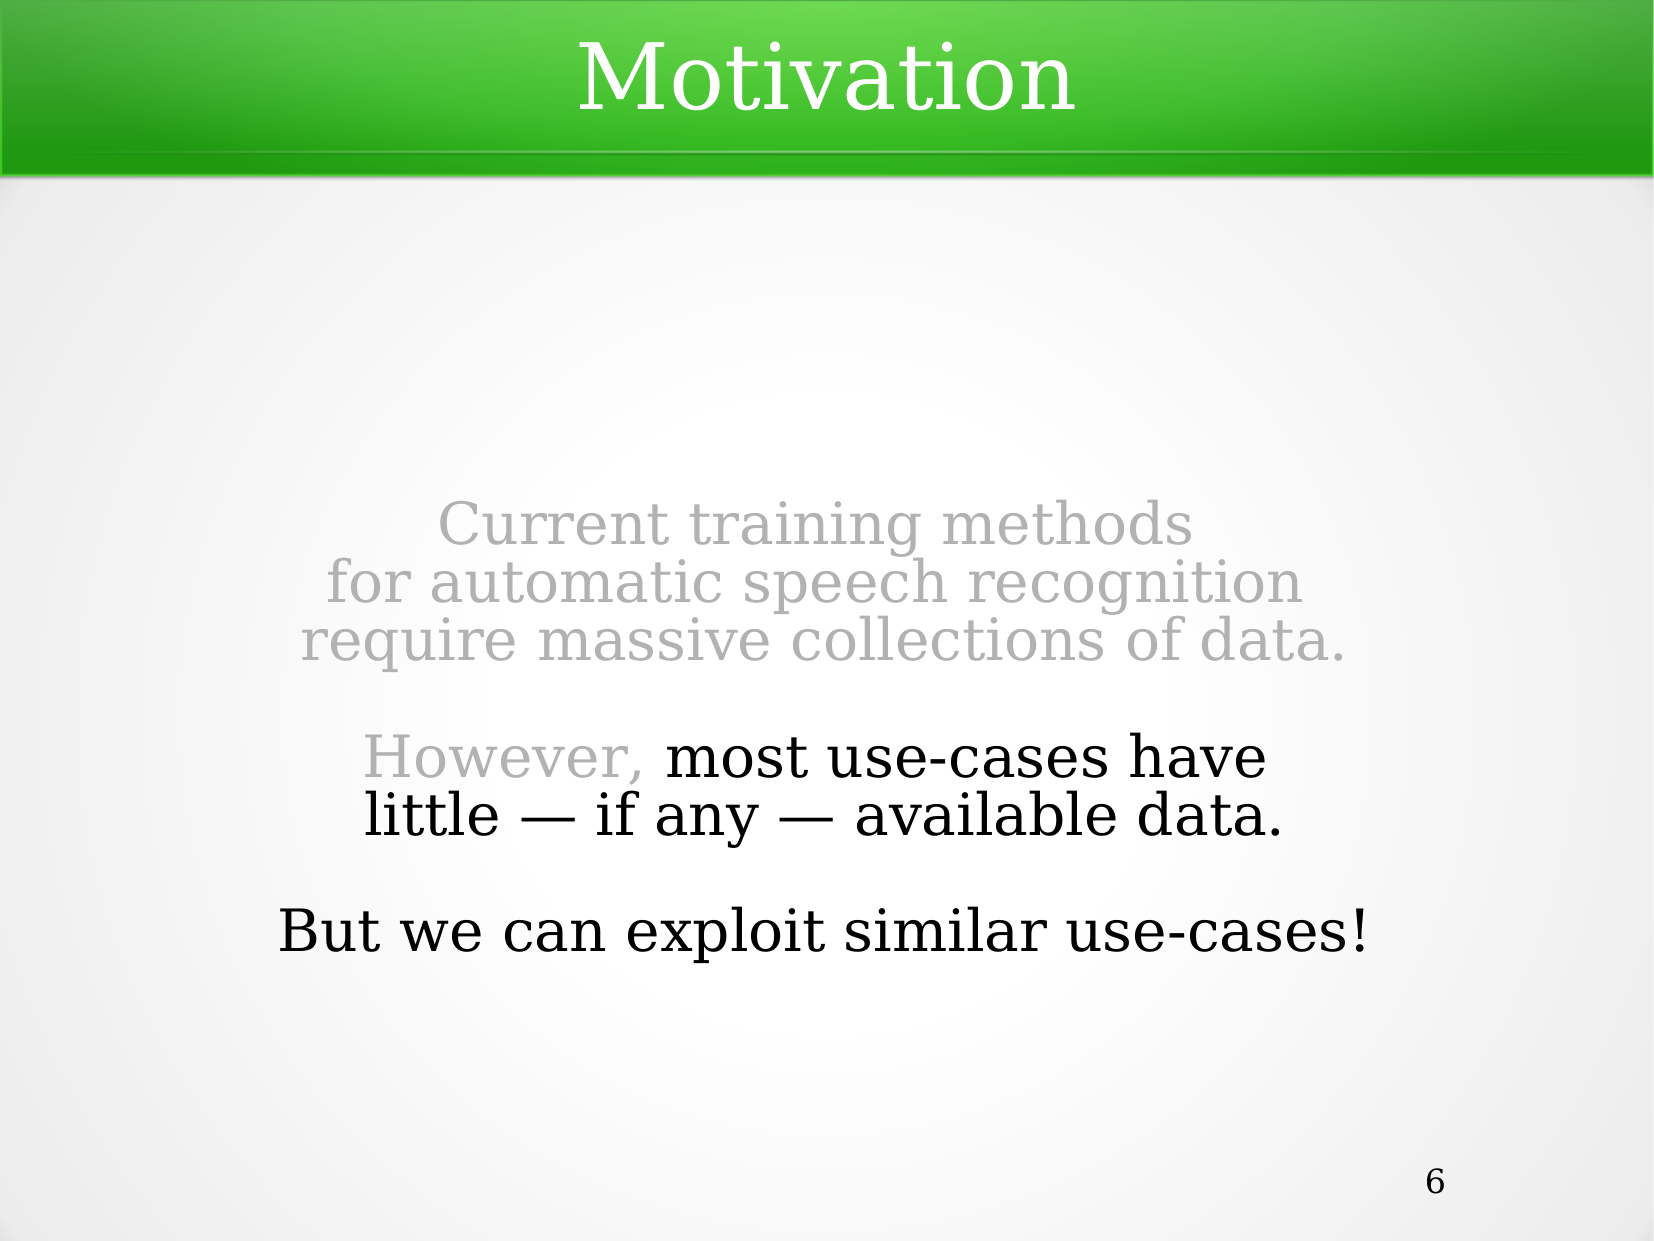

# Motivation
Current training methods
for automatic speech recognition
require massive collections of data.
However, most use-cases have
little — if any — available data.
But we can exploit similar use-cases!